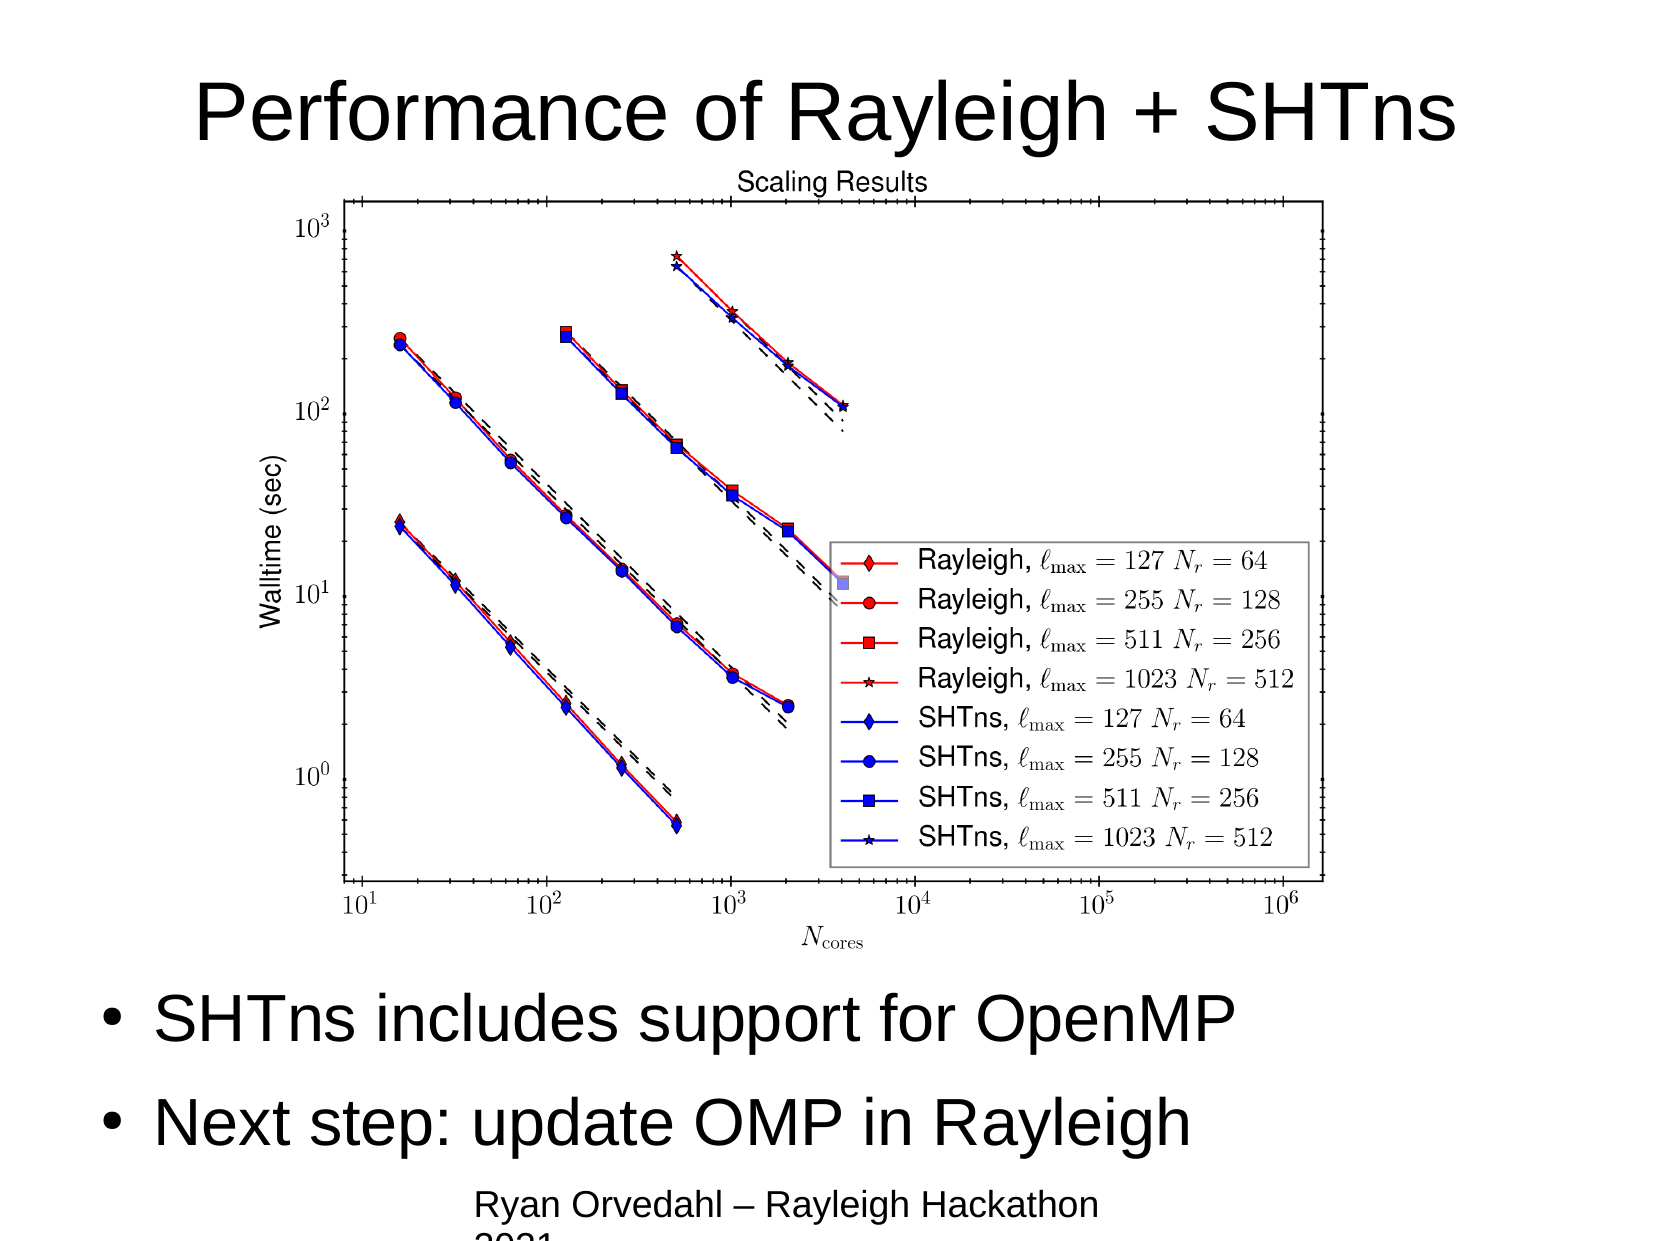

# Performance of Rayleigh + SHTns
SHTns includes support for OpenMP
Next step: update OMP in Rayleigh
Ryan Orvedahl – Rayleigh Hackathon 2021